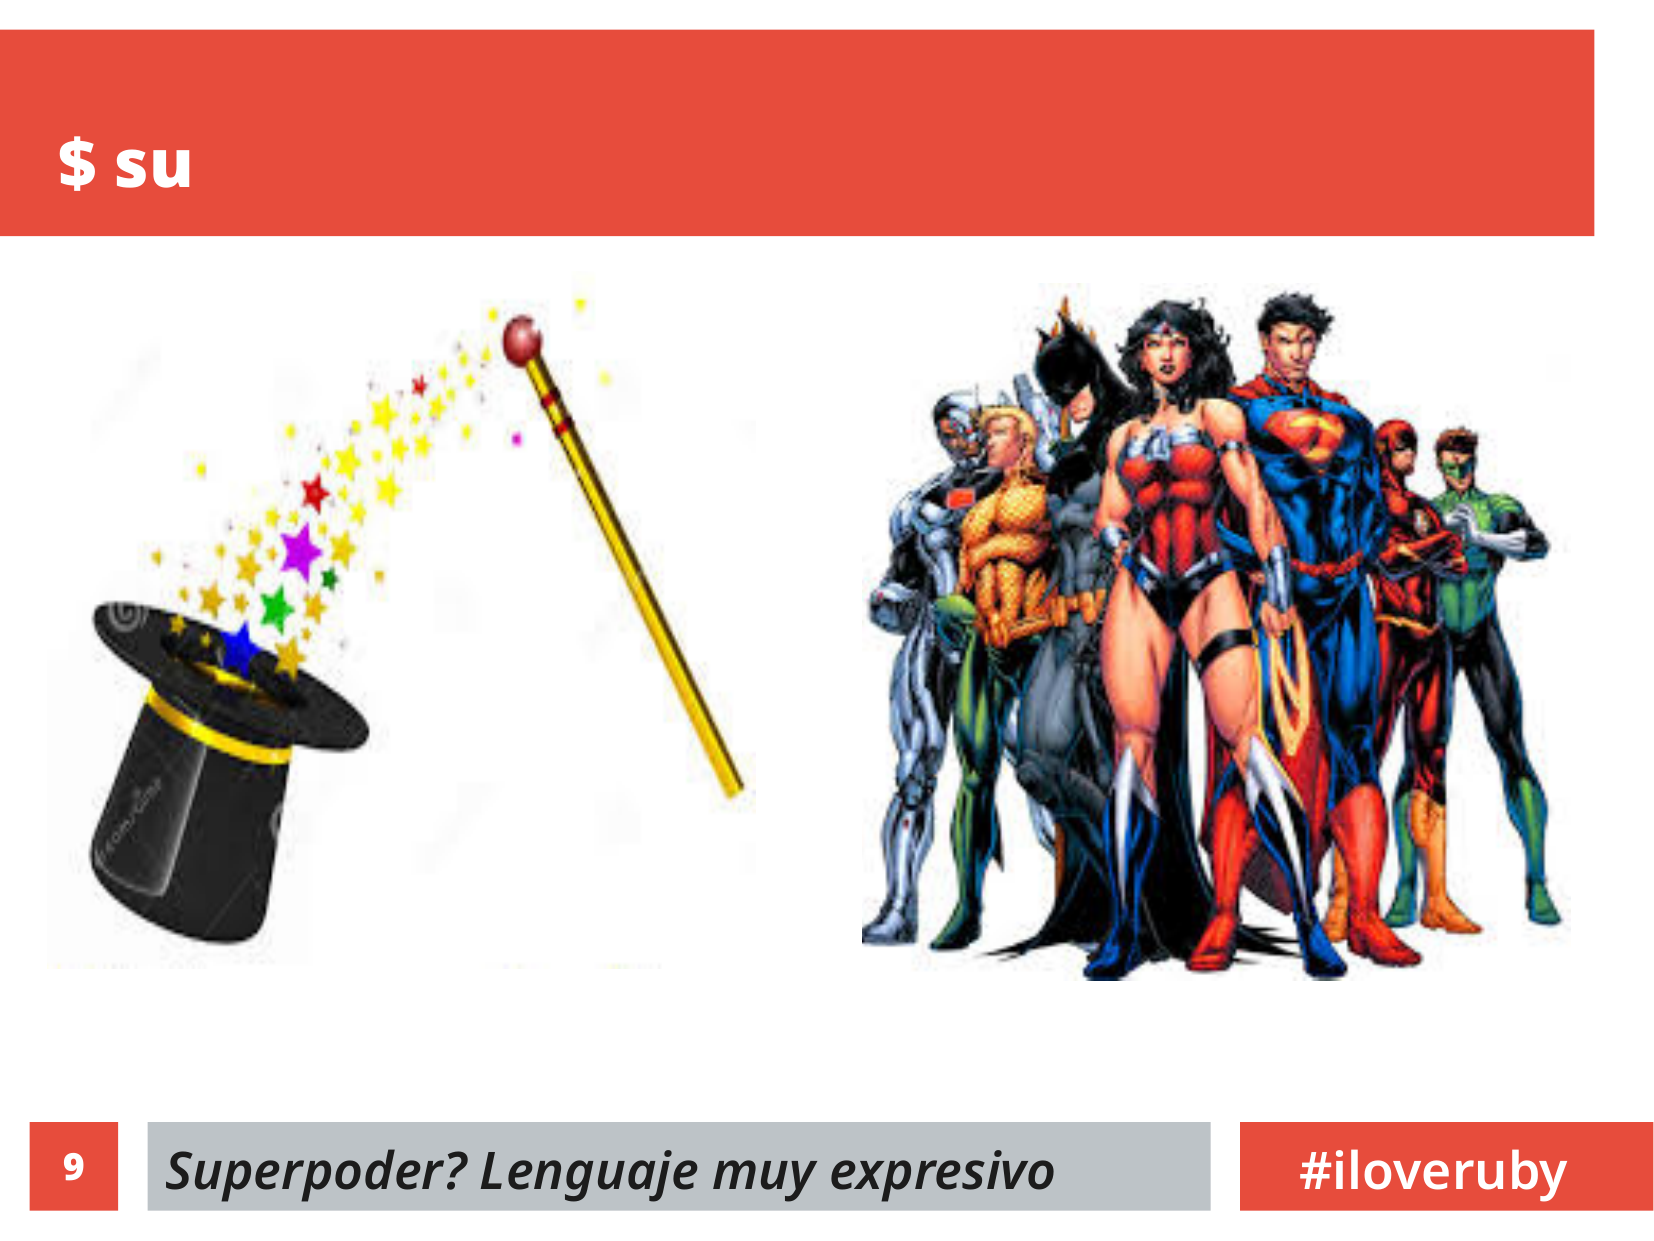

# $ su
9
Superpoder? Lenguaje muy expresivo
#iloveruby